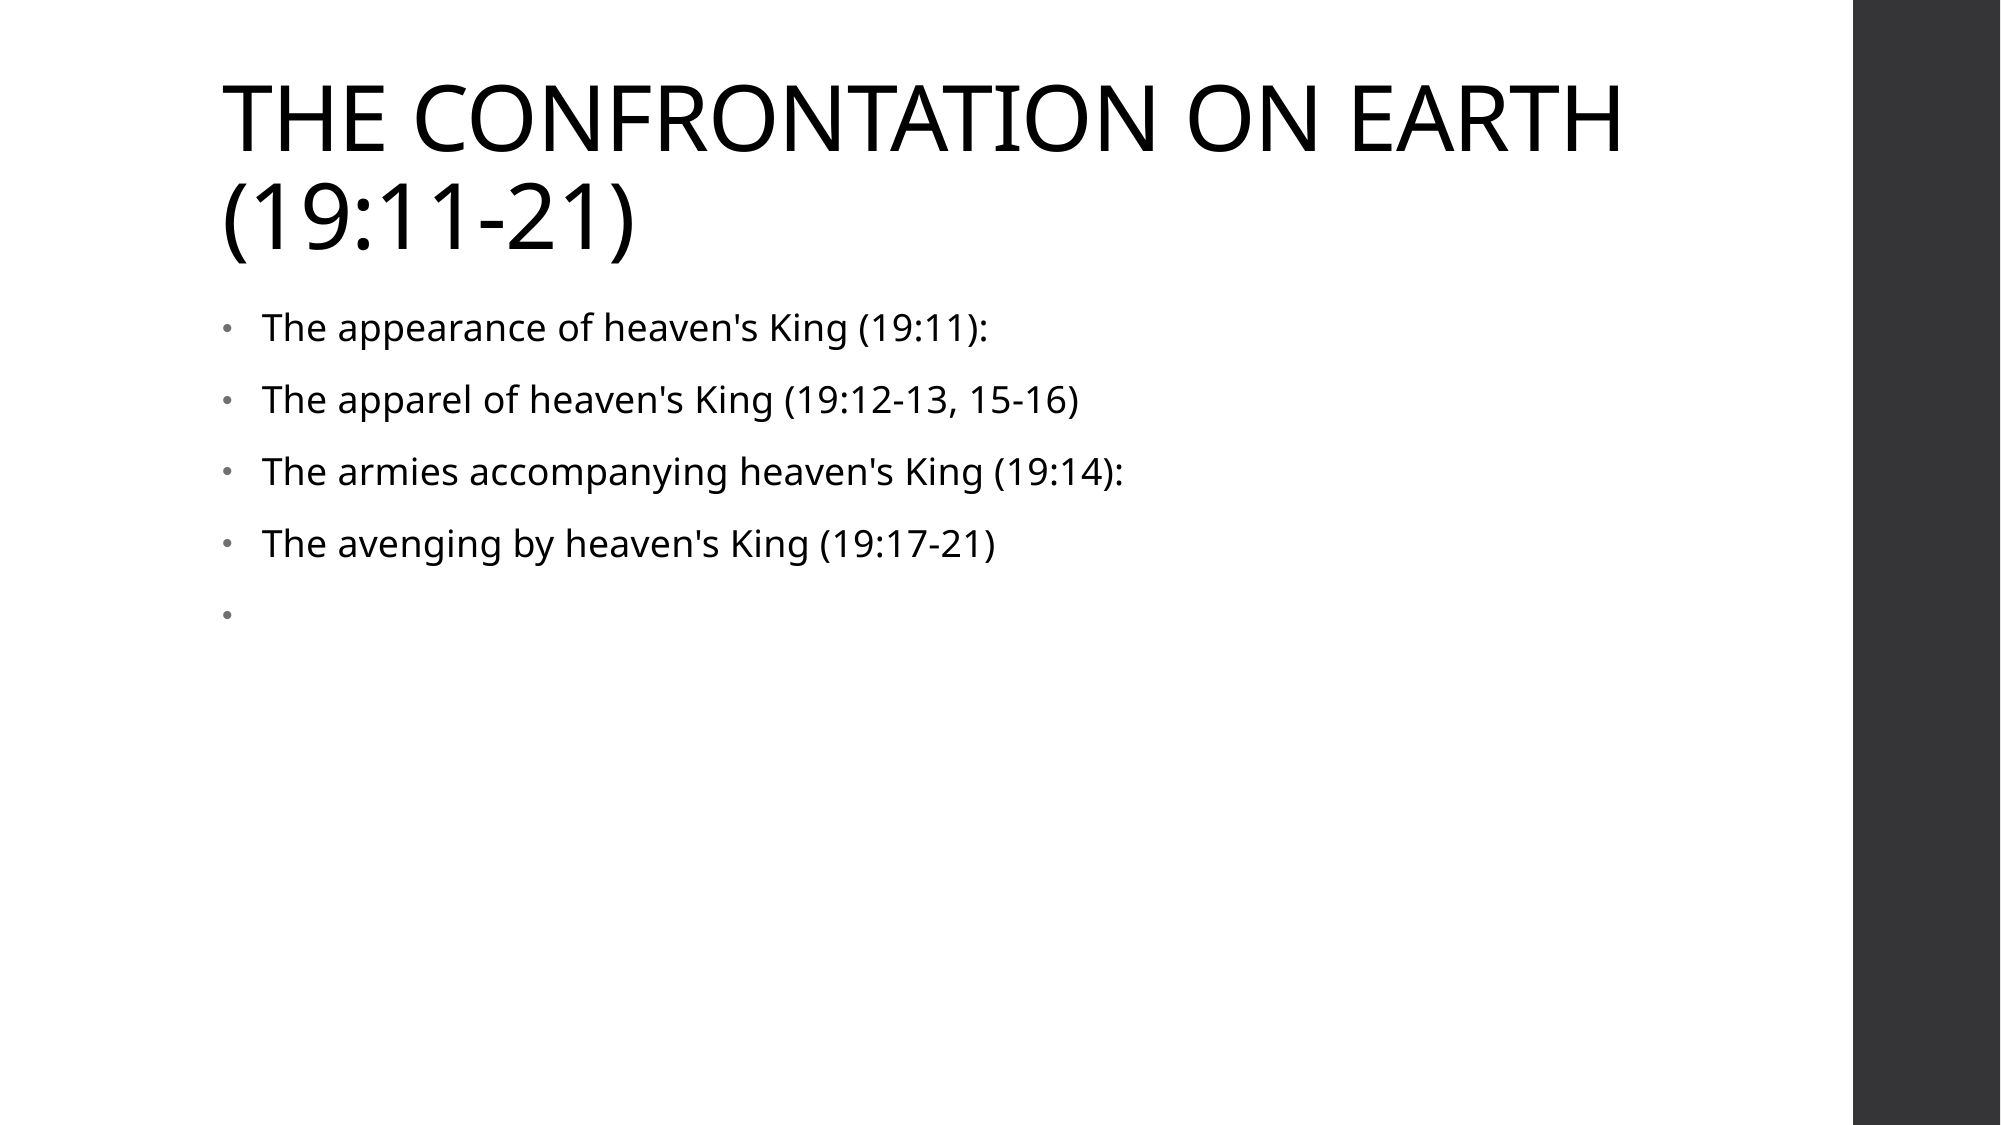

# THE CONFRONTATION ON EARTH (19:11-21)
 The appearance of heaven's King (19:11):
 The apparel of heaven's King (19:12-13, 15-16)
 The armies accompanying heaven's King (19:14):
 The avenging by heaven's King (19:17-21)